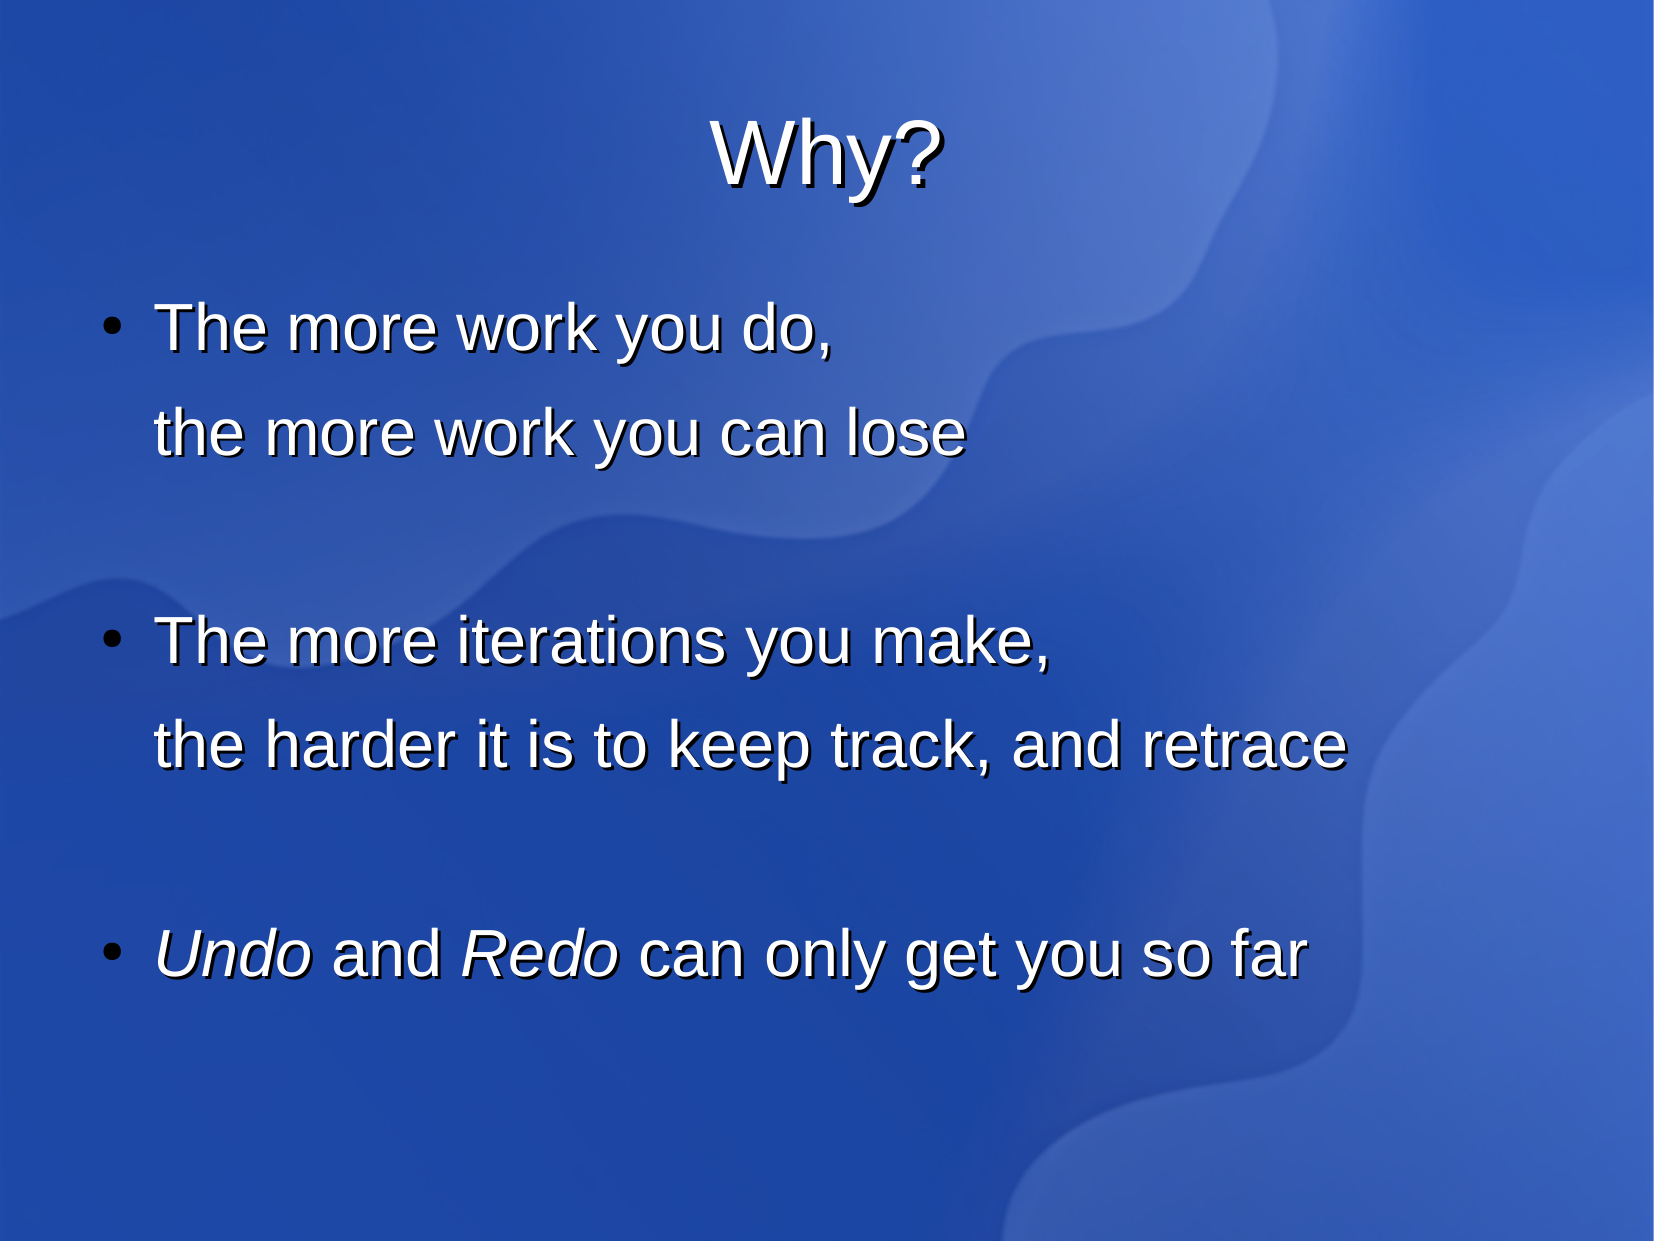

# Why?
The more work you do,
the more work you can lose
The more iterations you make,
the harder it is to keep track, and retrace
Undo and Redo can only get you so far